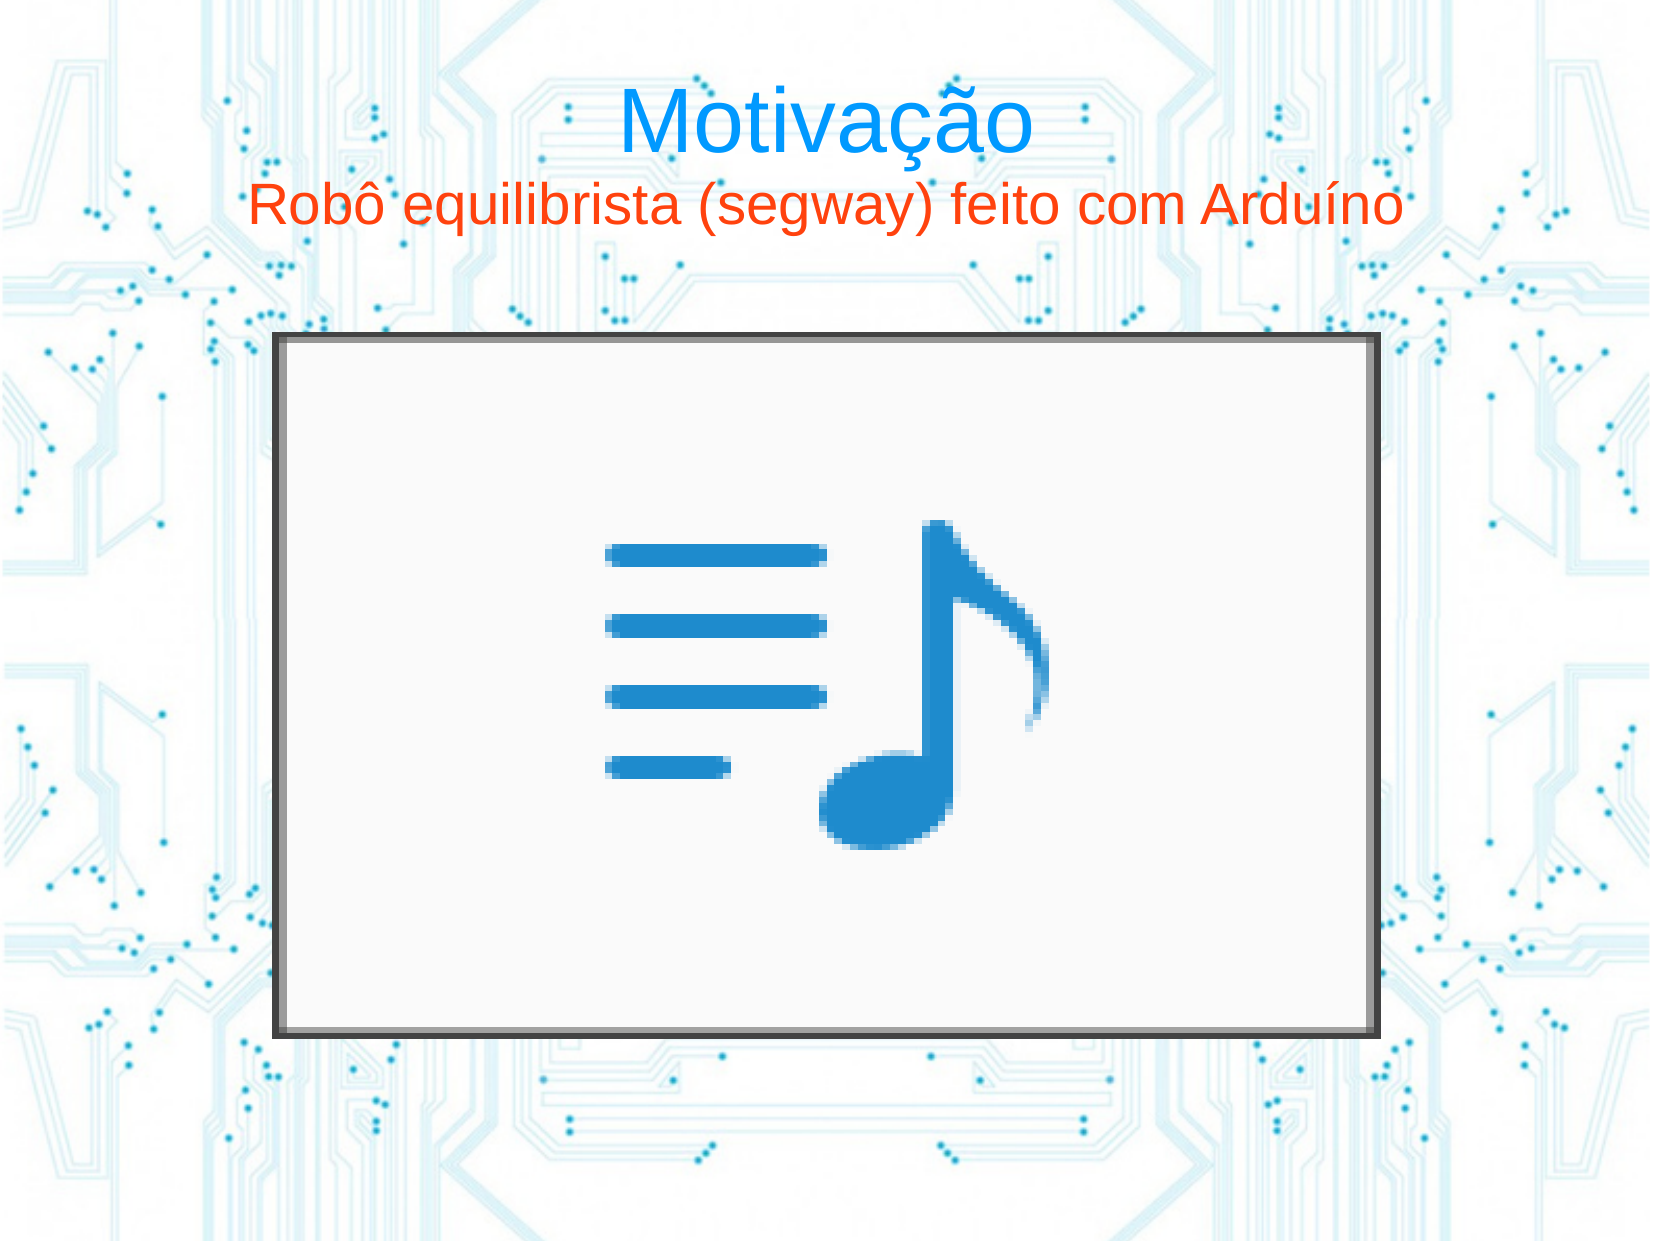

# Motivação Robô equilibrista (segway) feito com Arduíno